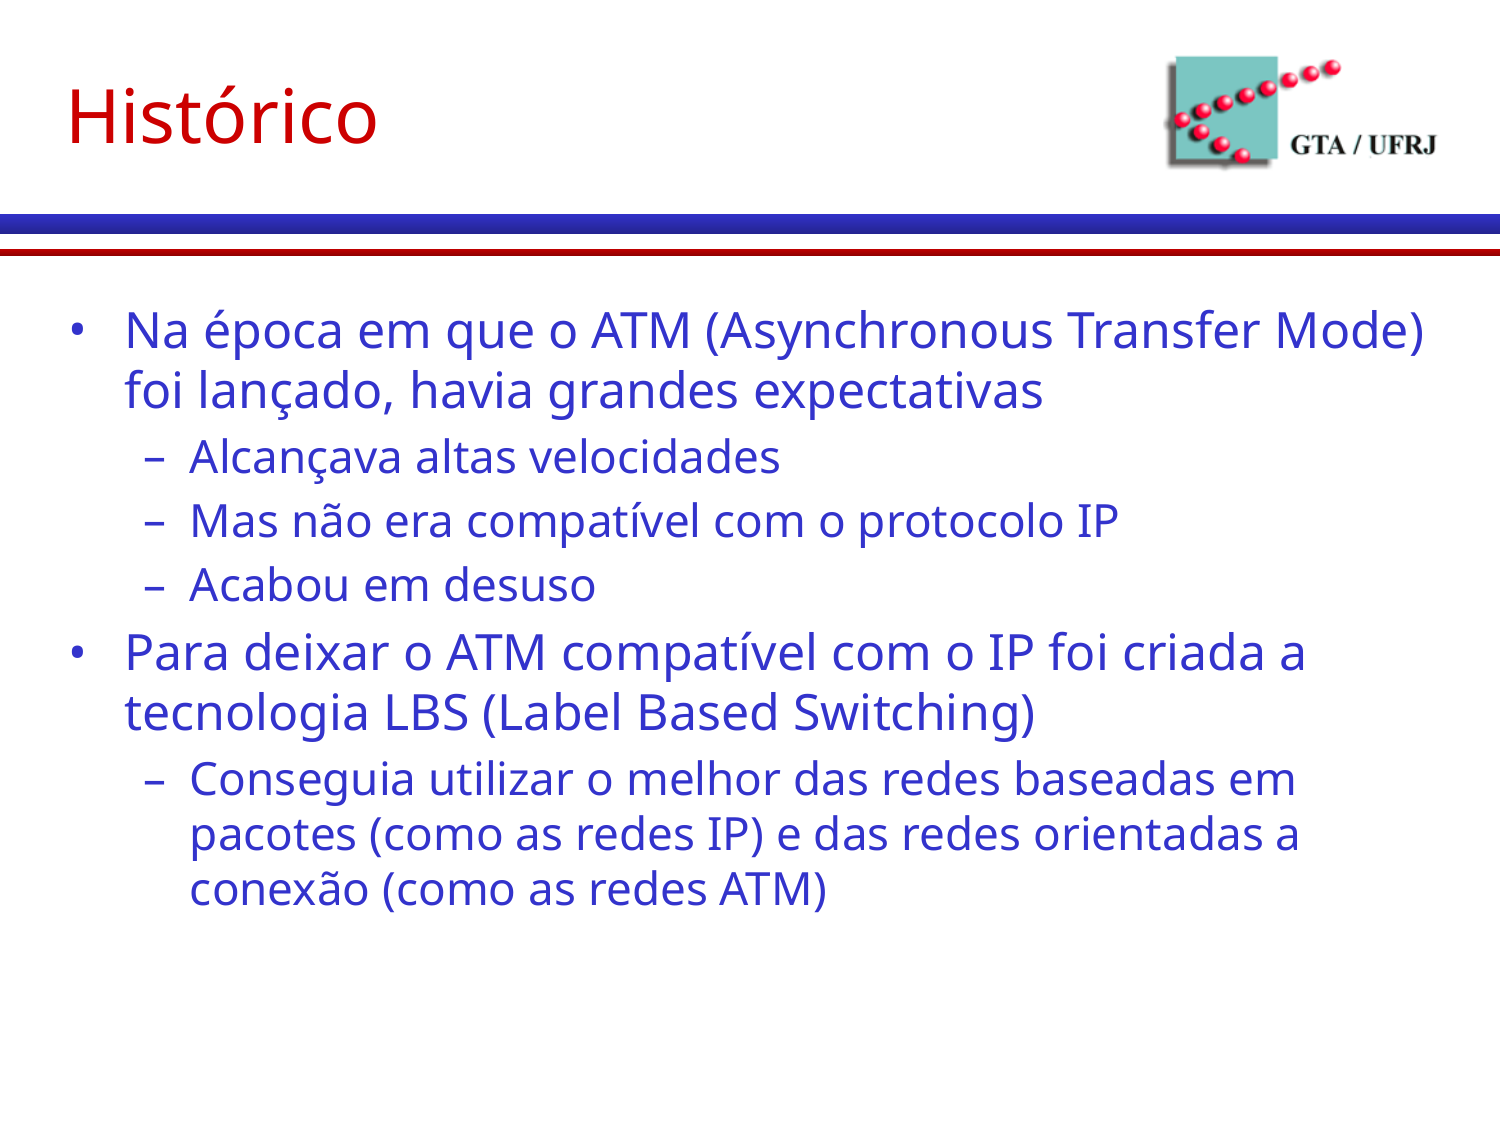

# Histórico
Na época em que o ATM (Asynchronous Transfer Mode) foi lançado, havia grandes expectativas
Alcançava altas velocidades
Mas não era compatível com o protocolo IP
Acabou em desuso
Para deixar o ATM compatível com o IP foi criada a tecnologia LBS (Label Based Switching)
Conseguia utilizar o melhor das redes baseadas em pacotes (como as redes IP) e das redes orientadas a conexão (como as redes ATM)